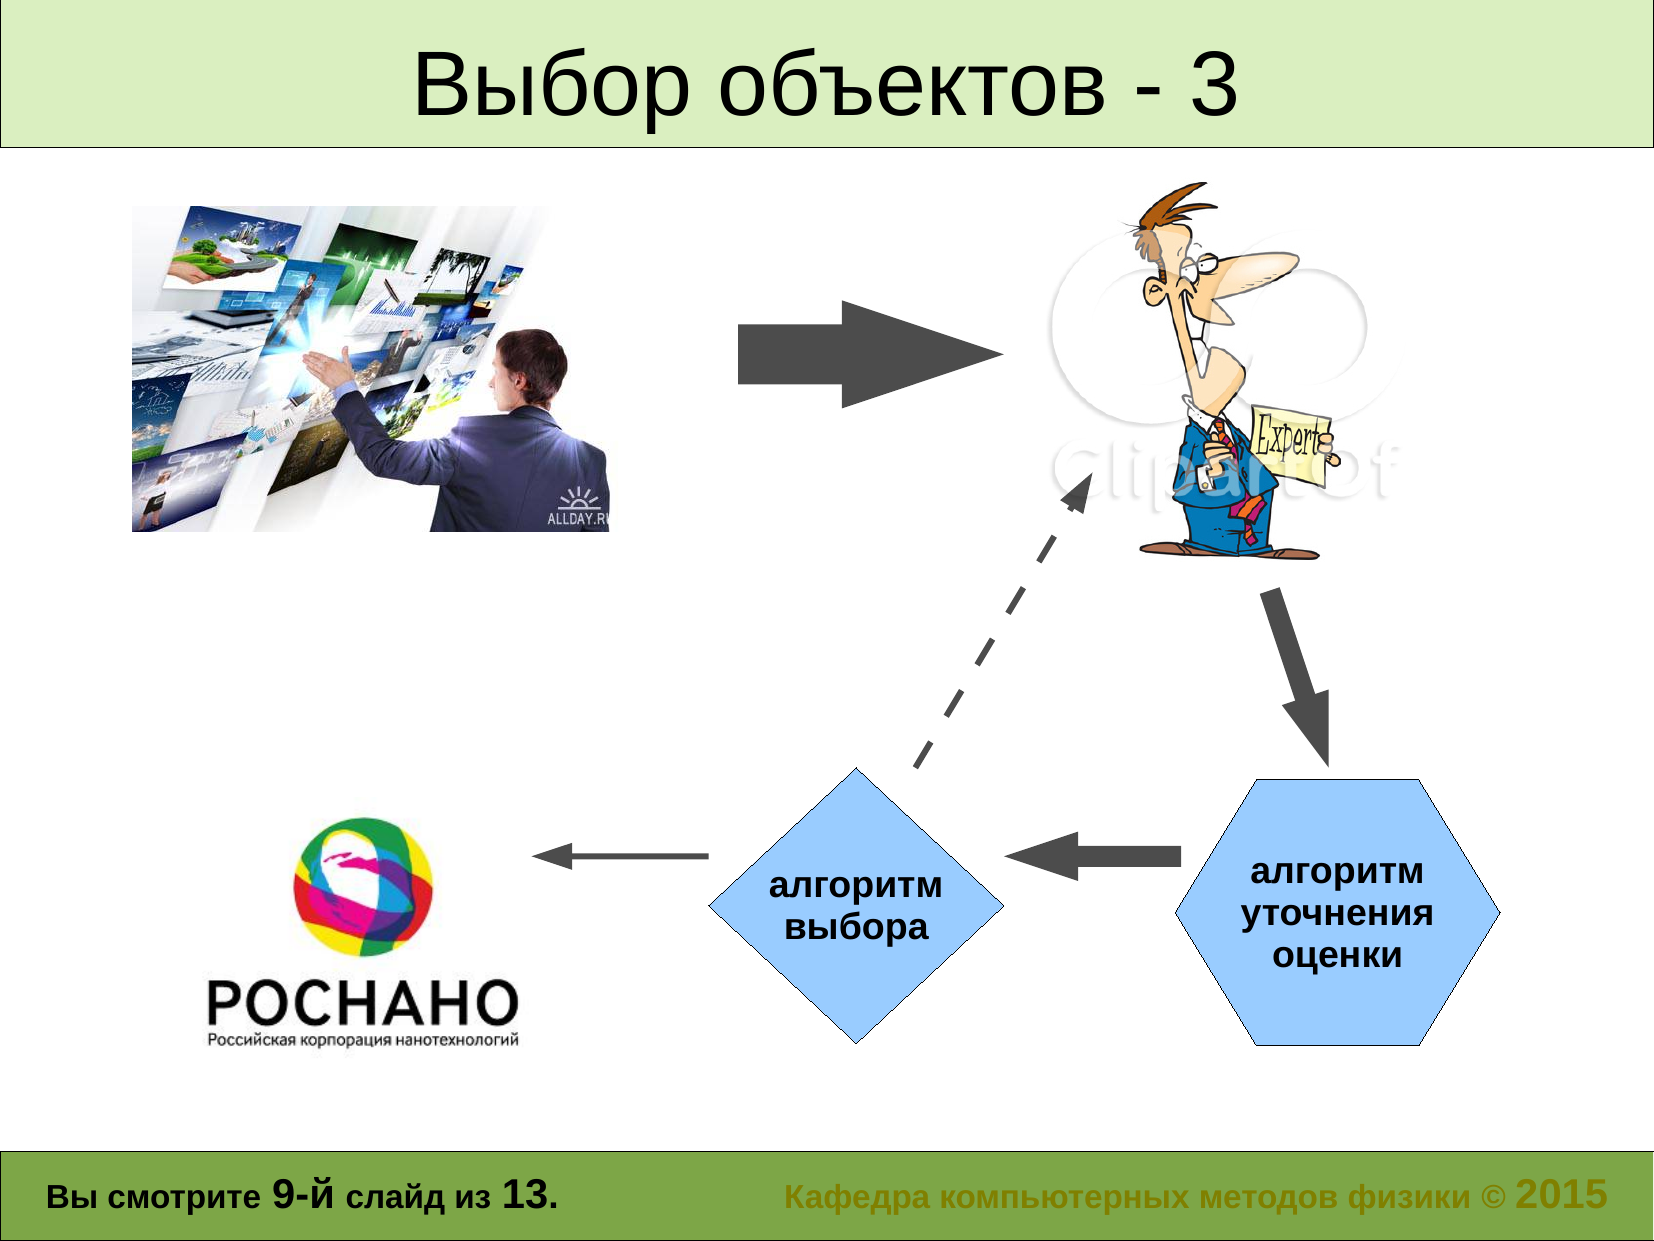

# Выбор объектов - 3
алгоритм
выбора
алгоритм
уточнения
 оценки